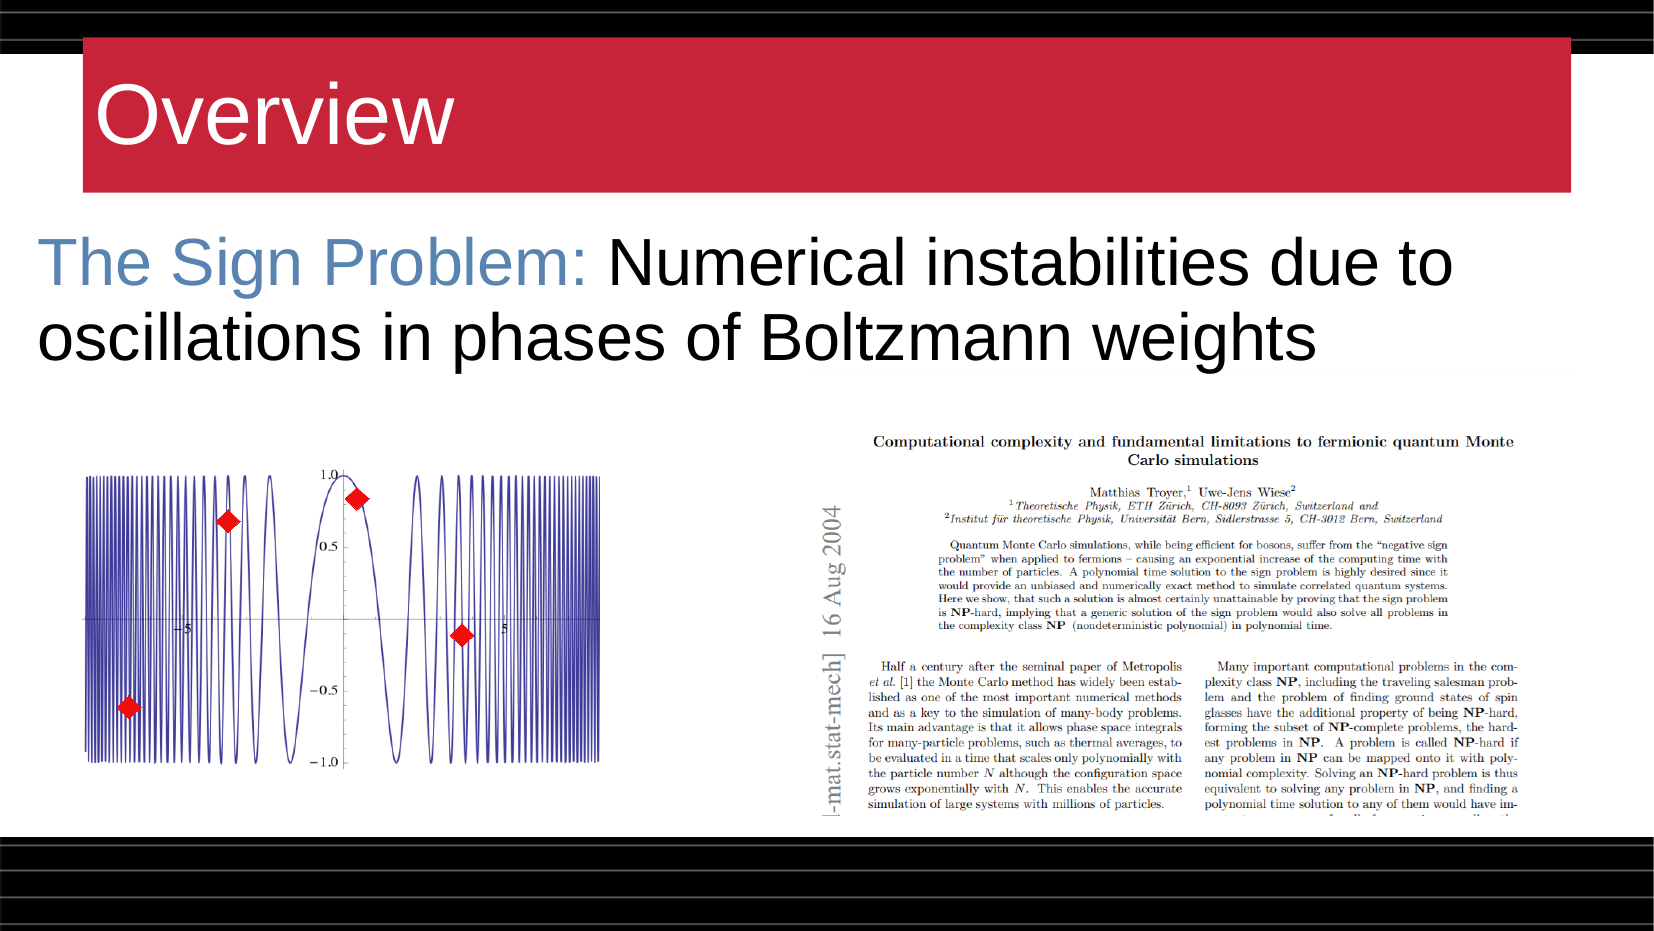

Overview
# The Sign Problem: Numerical instabilities due to oscillations in phases of Boltzmann weights